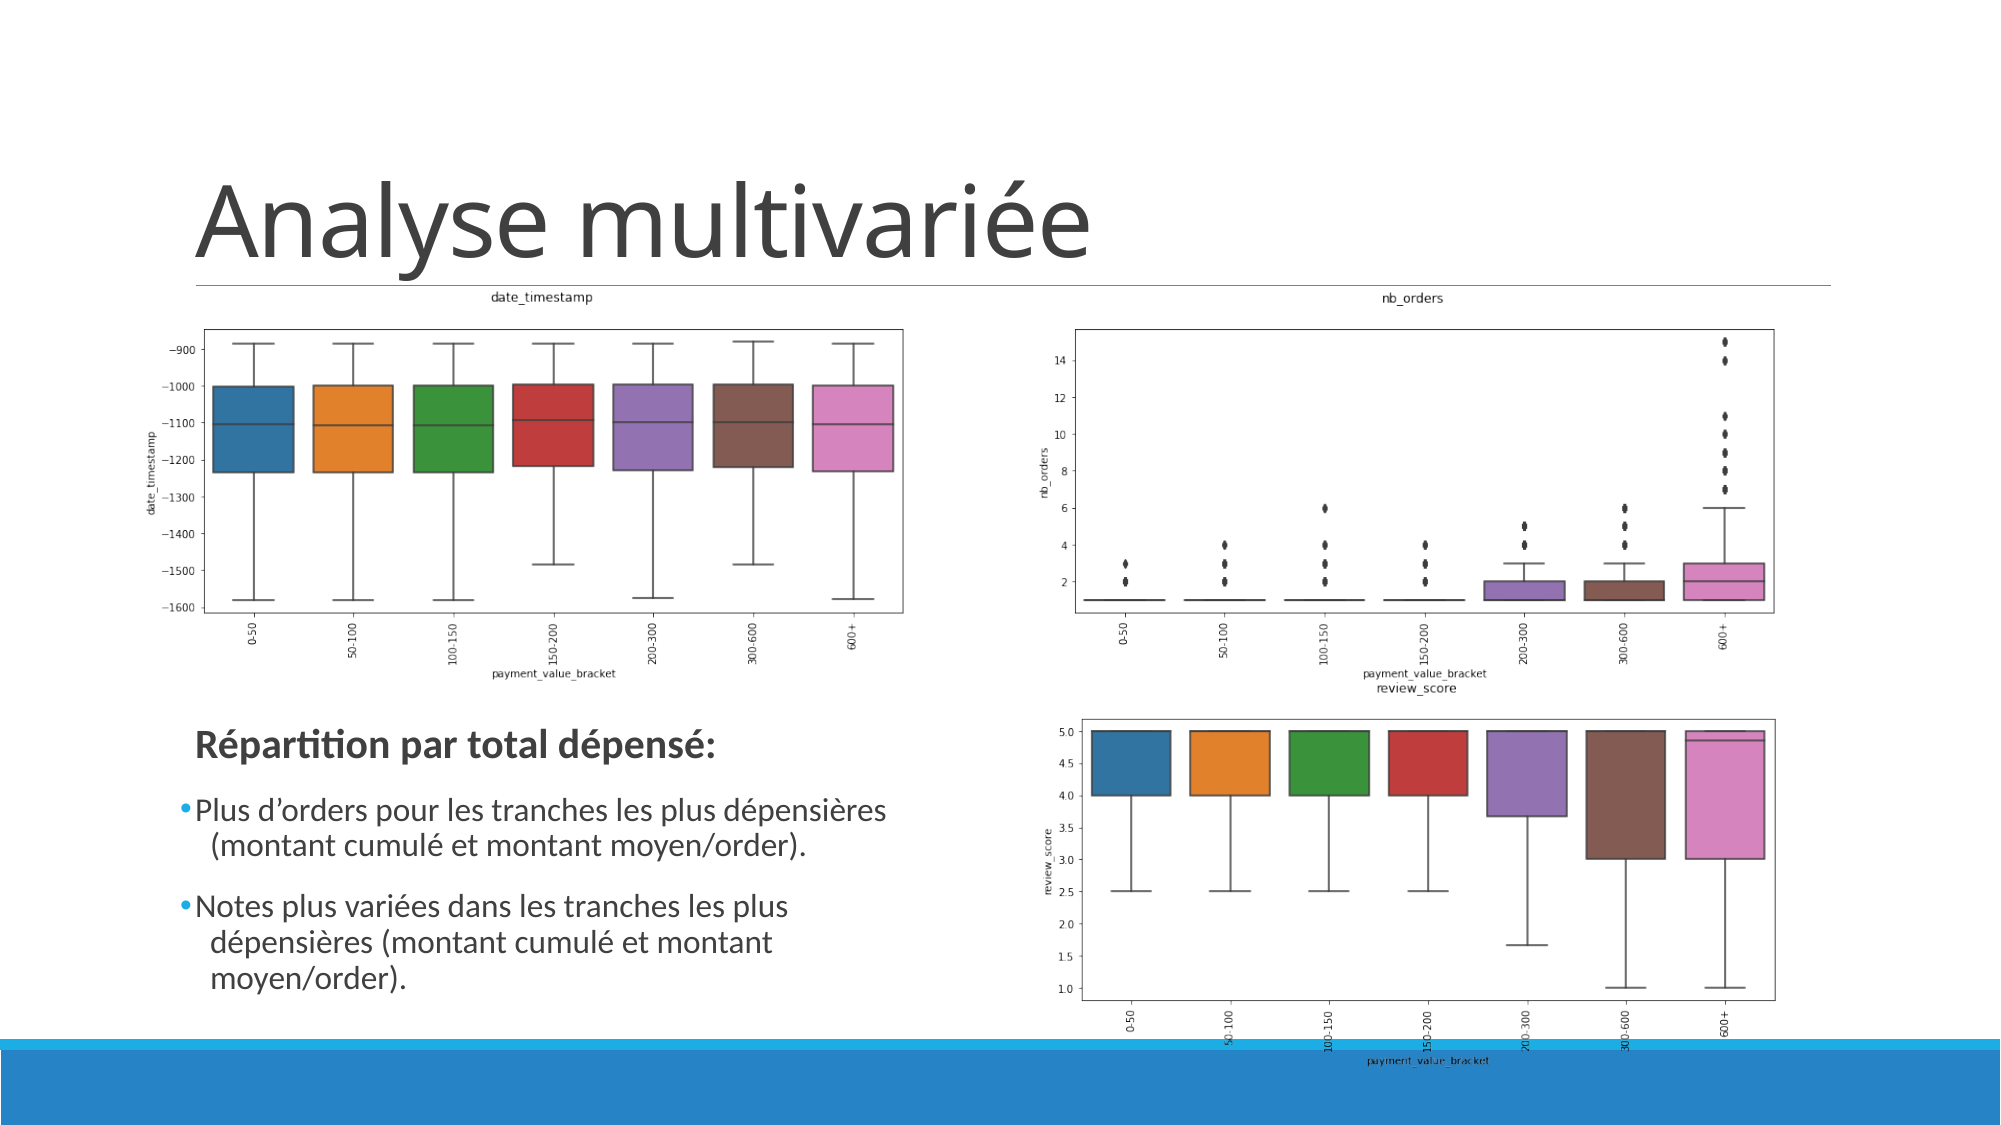

# Analyse multivariée
Répartition par total dépensé:
Plus d’orders pour les tranches les plus dépensières (montant cumulé et montant moyen/order).
Notes plus variées dans les tranches les plus dépensières (montant cumulé et montant moyen/order).